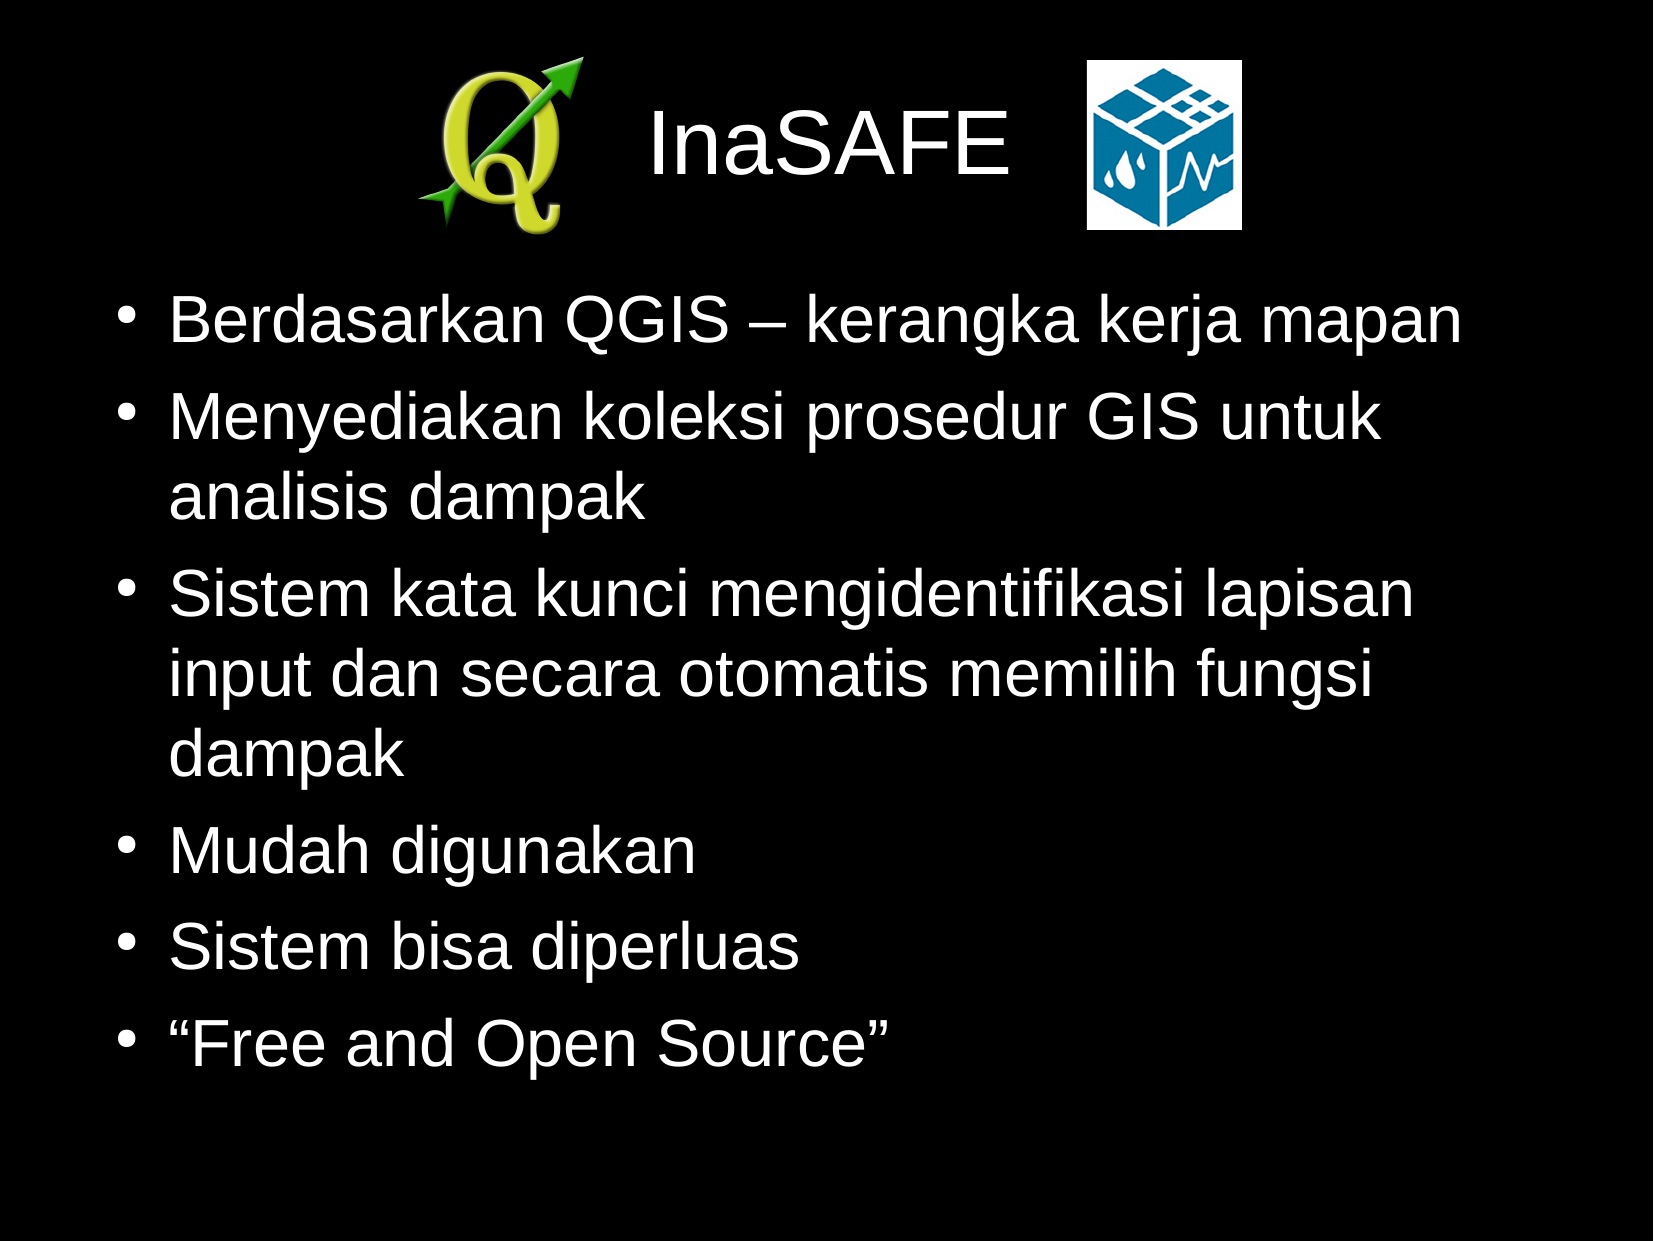

# InaSAFE
Berdasarkan QGIS – kerangka kerja mapan
Menyediakan koleksi prosedur GIS untuk analisis dampak
Sistem kata kunci mengidentifikasi lapisan input dan secara otomatis memilih fungsi dampak
Mudah digunakan
Sistem bisa diperluas
“Free and Open Source”